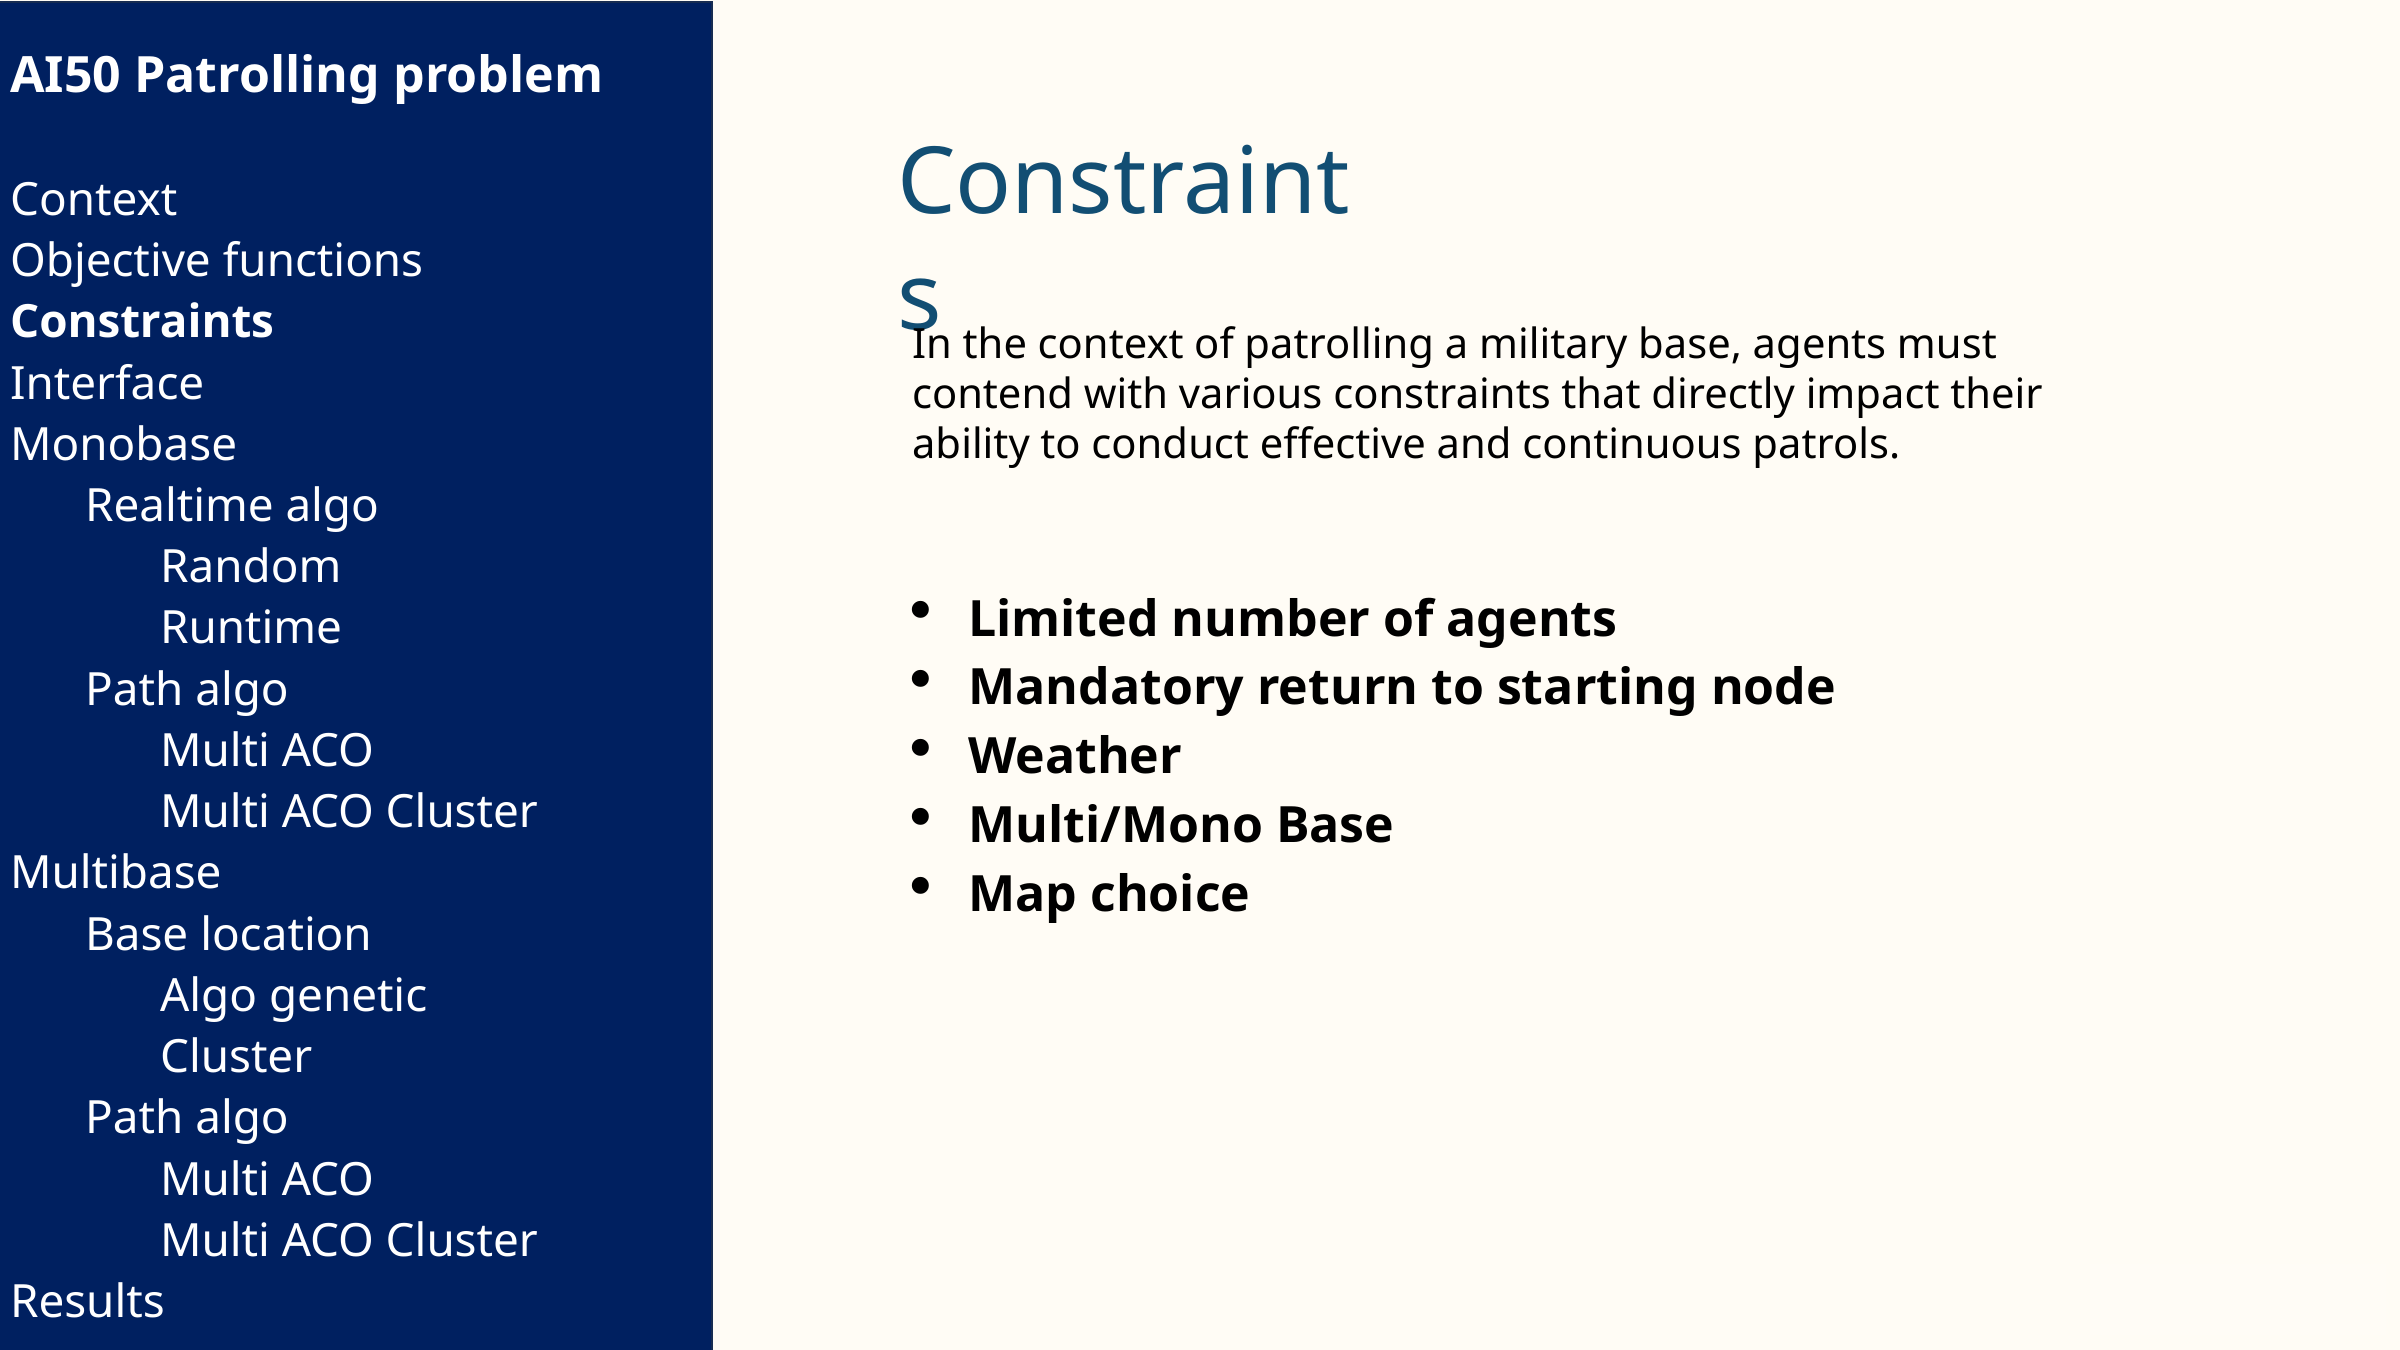

AI50 Patrolling problem
Context
Objective functions
Constraints
Interface
Monobase
	Realtime algo
		Random
		Runtime
	Path algo
		Multi ACO
		Multi ACO Cluster
Multibase
	Base location
		Algo genetic
		Cluster
	Path algo
		Multi ACO
		Multi ACO Cluster
Results
Constraints
In the context of patrolling a military base, agents must contend with various constraints that directly impact their ability to conduct effective and continuous patrols.
Limited number of agents
Mandatory return to starting node
Weather
Multi/Mono Base
Map choice